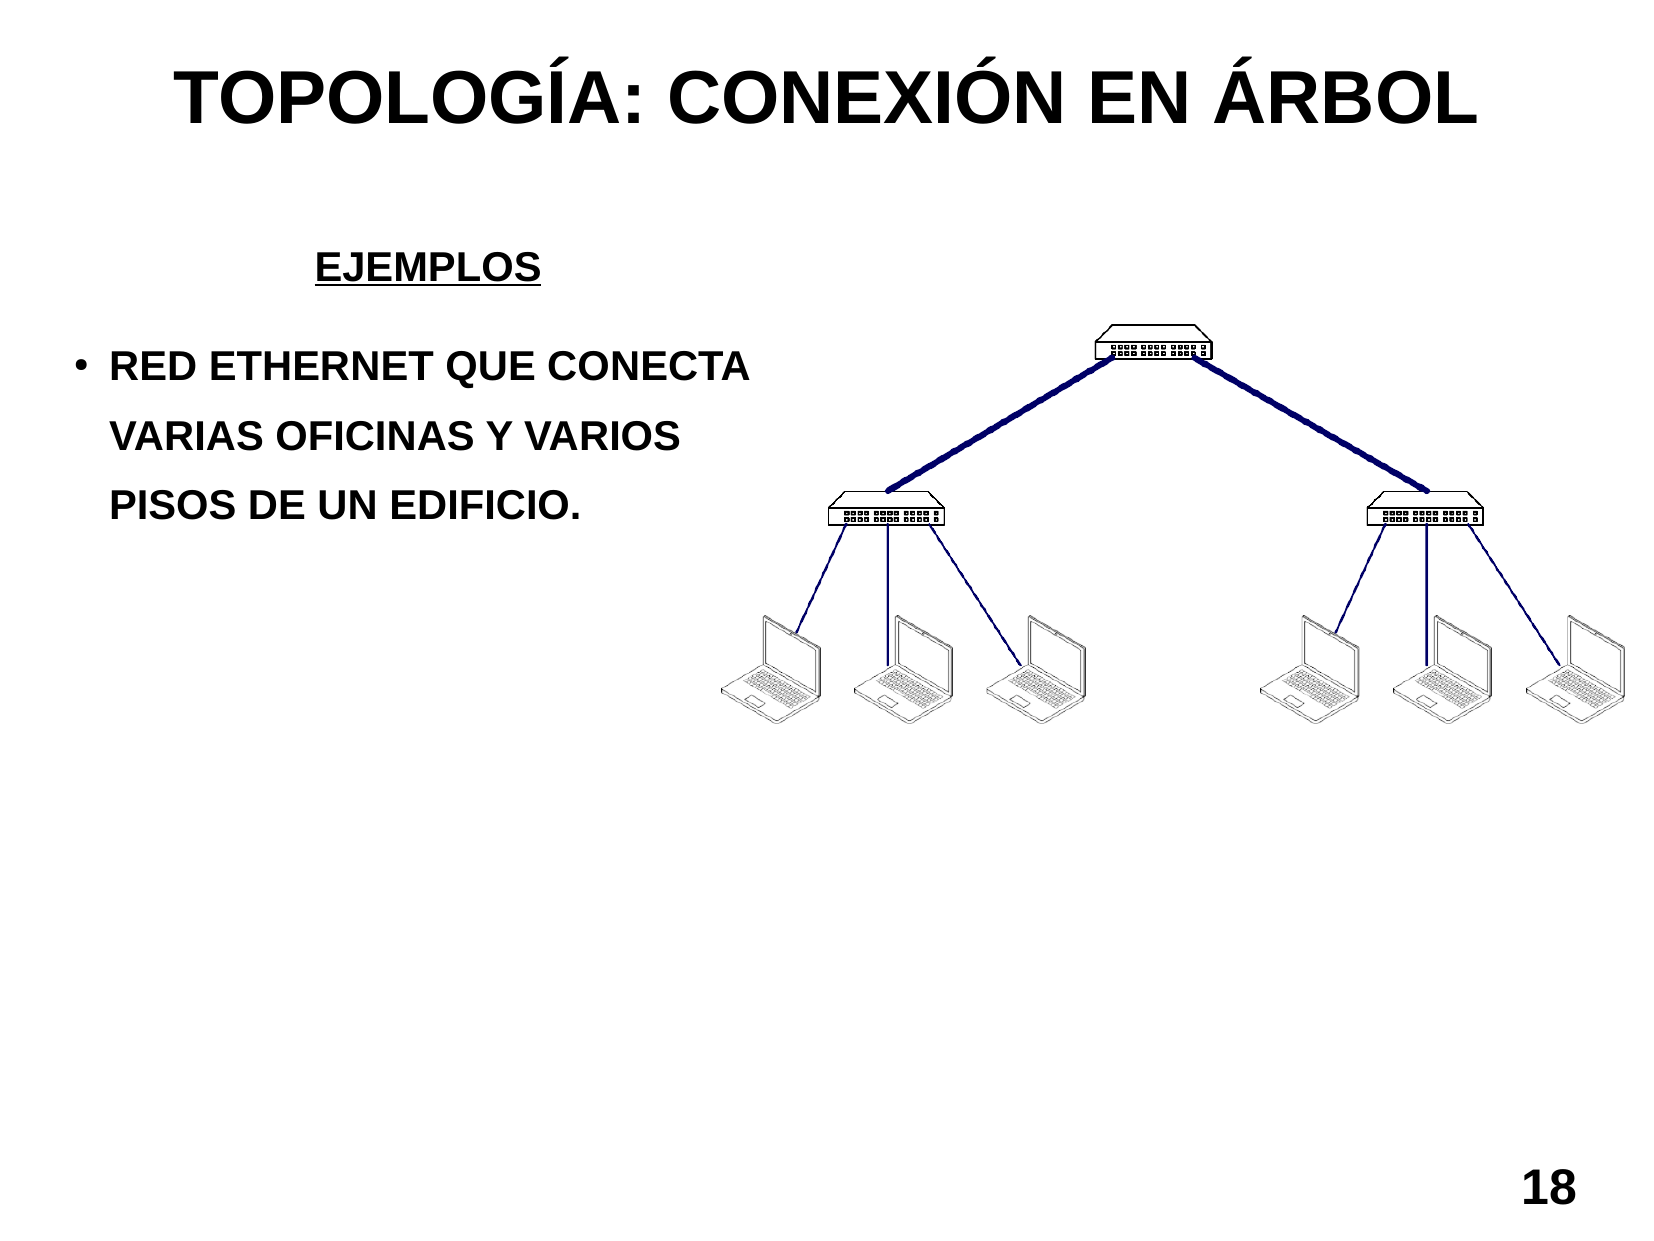

# TOPOLOGÍA: CONEXIÓN EN ÁRBOL
EJEMPLOS
RED ETHERNET QUE CONECTA VARIAS OFICINAS Y VARIOS PISOS DE UN EDIFICIO.